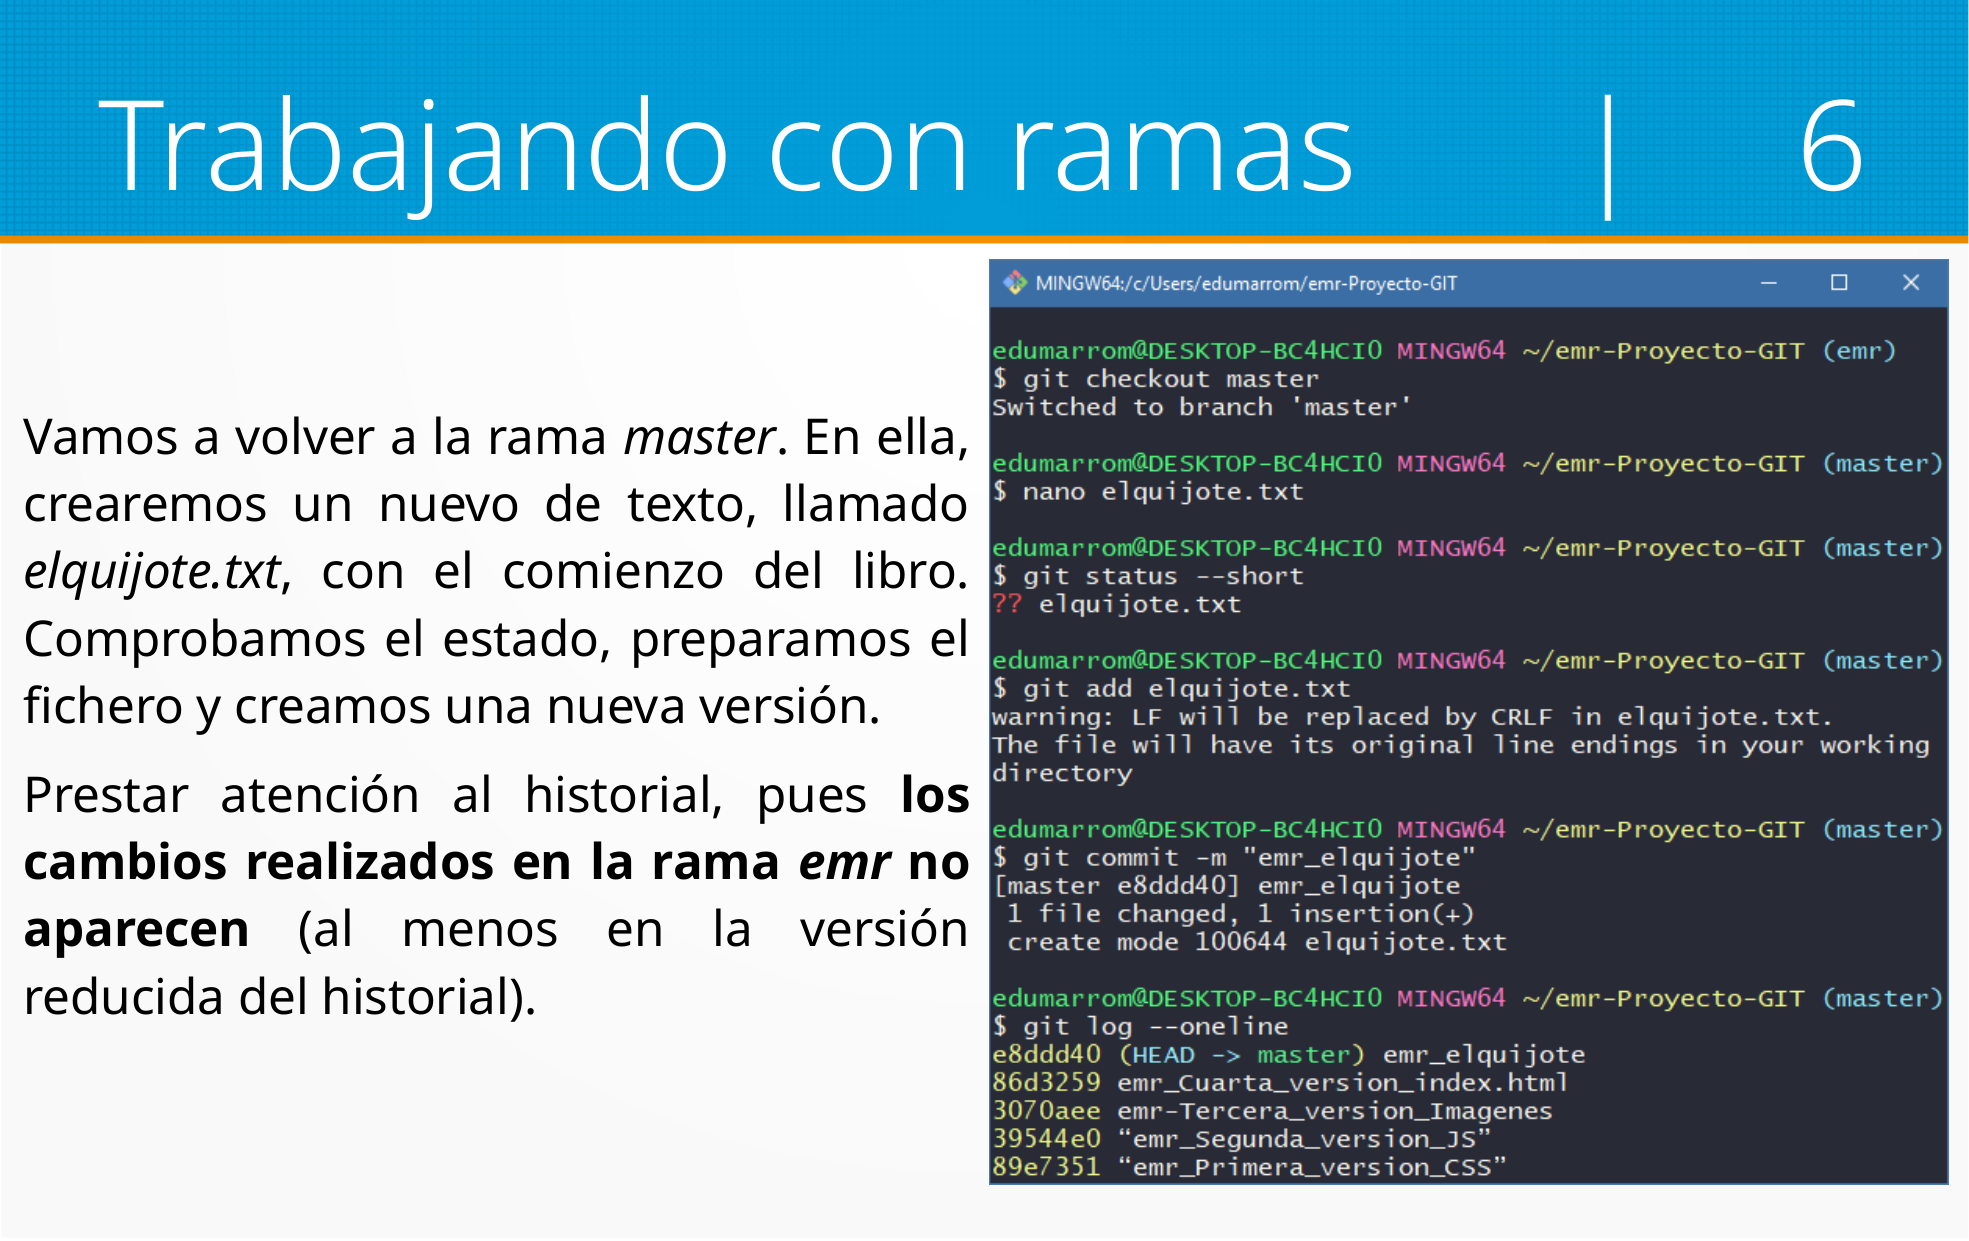

# Trabajando con ramas			|			6
Vamos a volver a la rama master. En ella, crearemos un nuevo de texto, llamado elquijote.txt, con el comienzo del libro. Comprobamos el estado, preparamos el fichero y creamos una nueva versión.
Prestar atención al historial, pues los cambios realizados en la rama emr no aparecen (al menos en la versión reducida del historial).